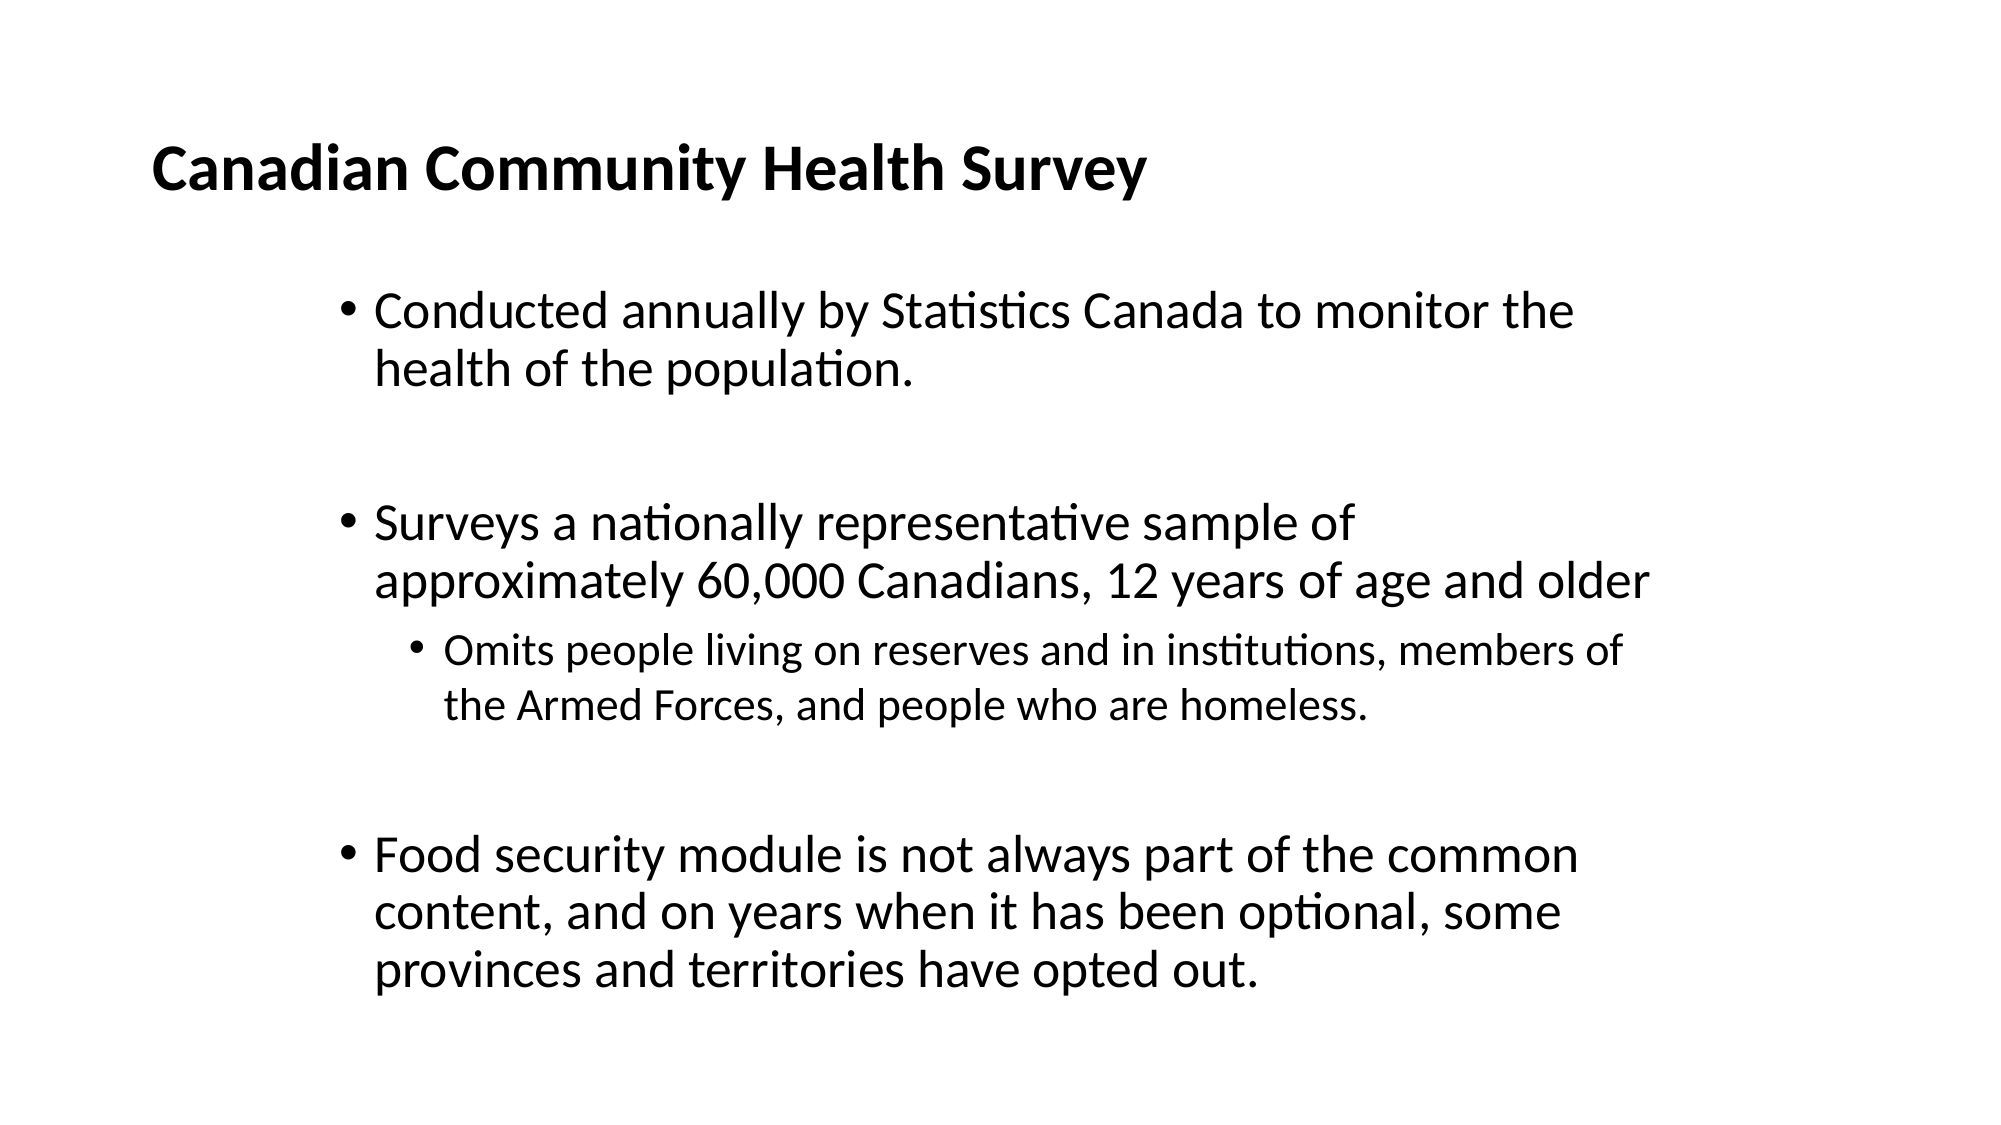

# Canadian Community Health Survey
Conducted annually by Statistics Canada to monitor the health of the population.
Surveys a nationally representative sample of approximately 60,000 Canadians, 12 years of age and older
Omits people living on reserves and in institutions, members of the Armed Forces, and people who are homeless.
Food security module is not always part of the common content, and on years when it has been optional, some provinces and territories have opted out.